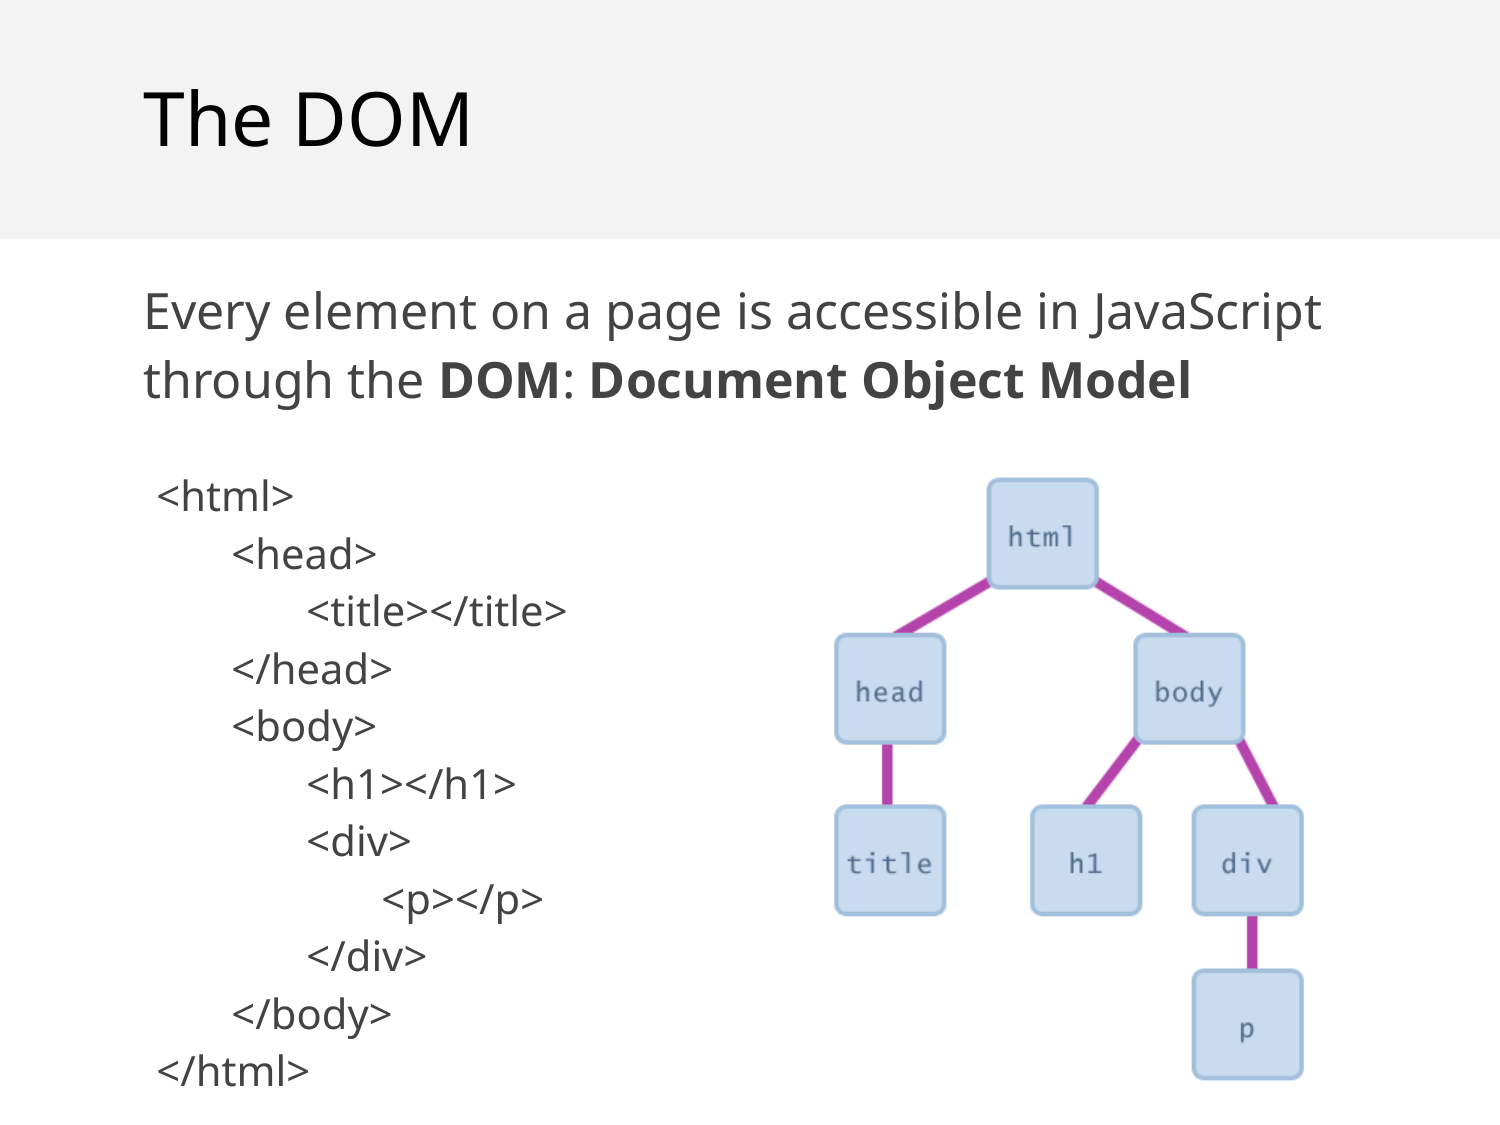

# The DOM
Every element on a page is accessible in JavaScript through the DOM: Document Object Model
<html>
	<head>
		<title></title>
	</head>
	<body>
		<h1></h1>
		<div>
			<p></p>
		</div>
	</body>
</html>